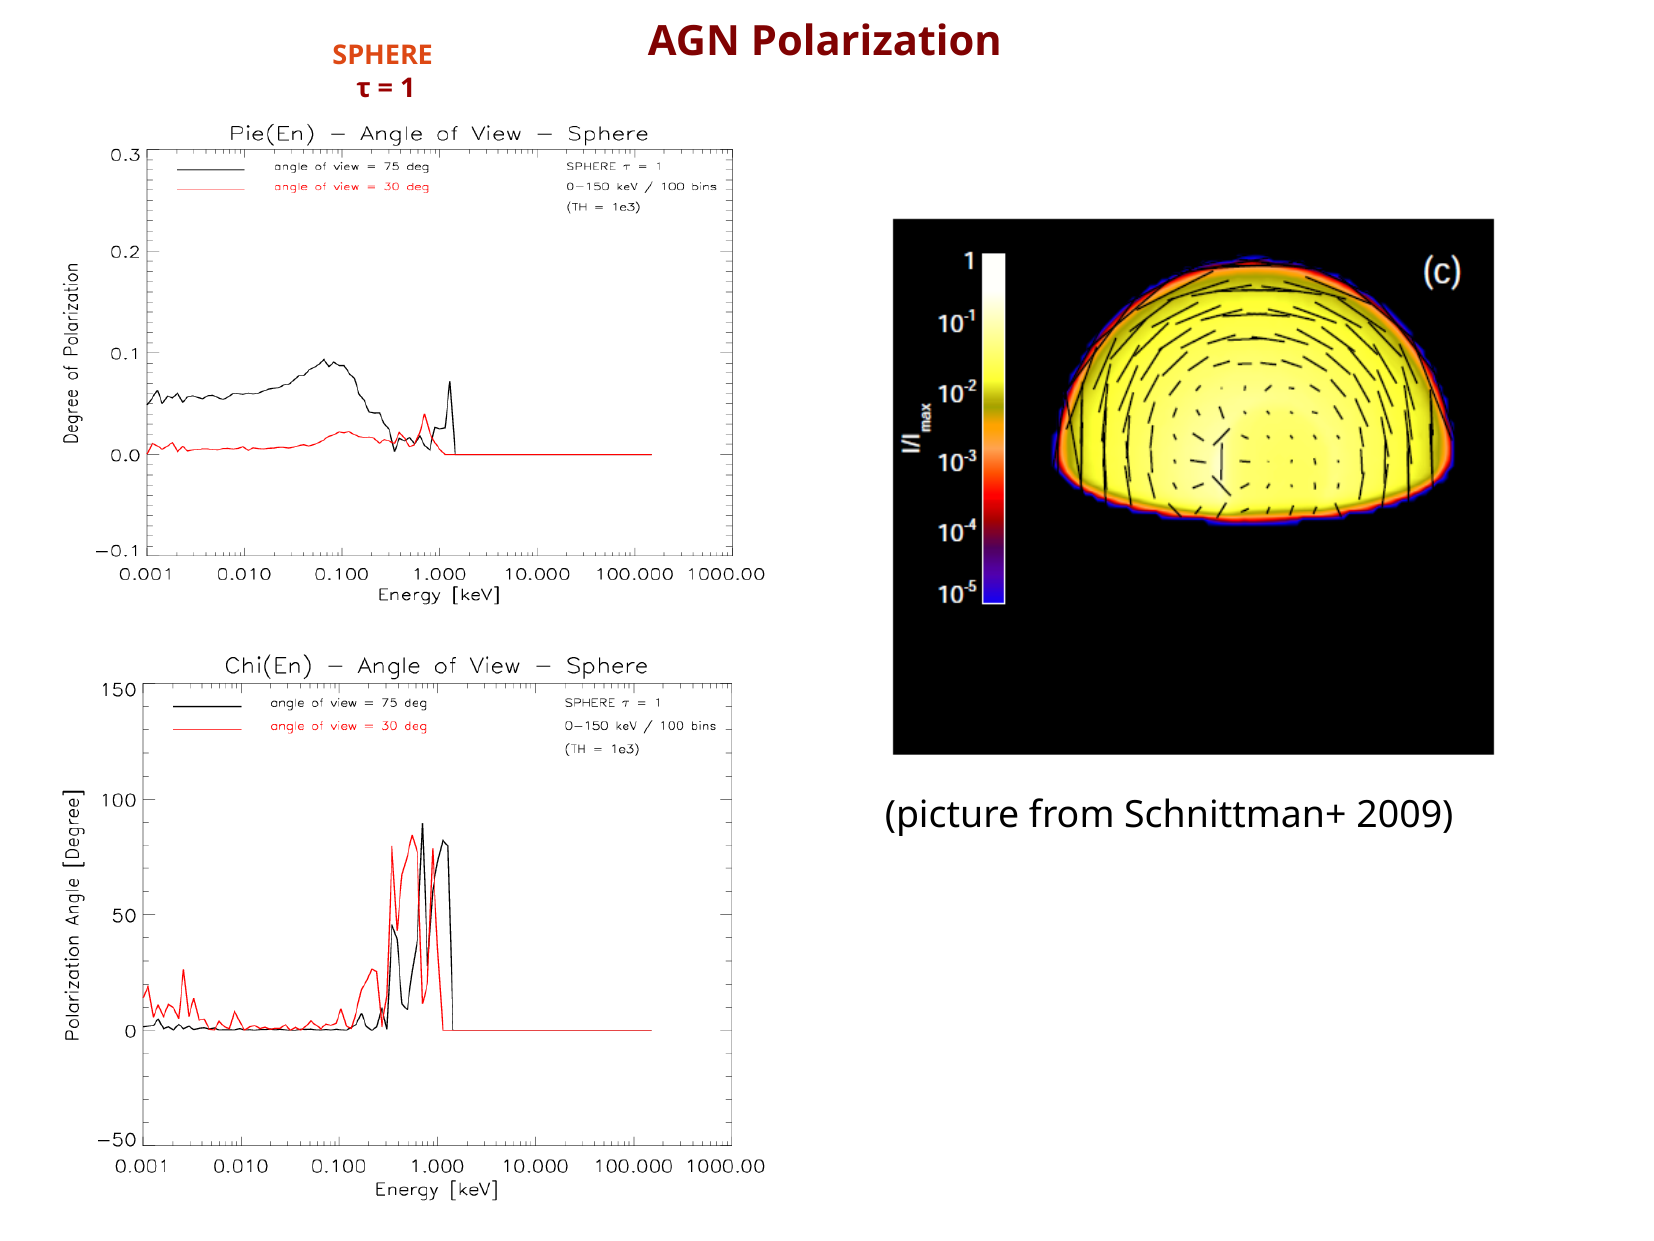

AGN Polarization
SPHERE
 τ = 1
(picture from Schnittman+ 2009)